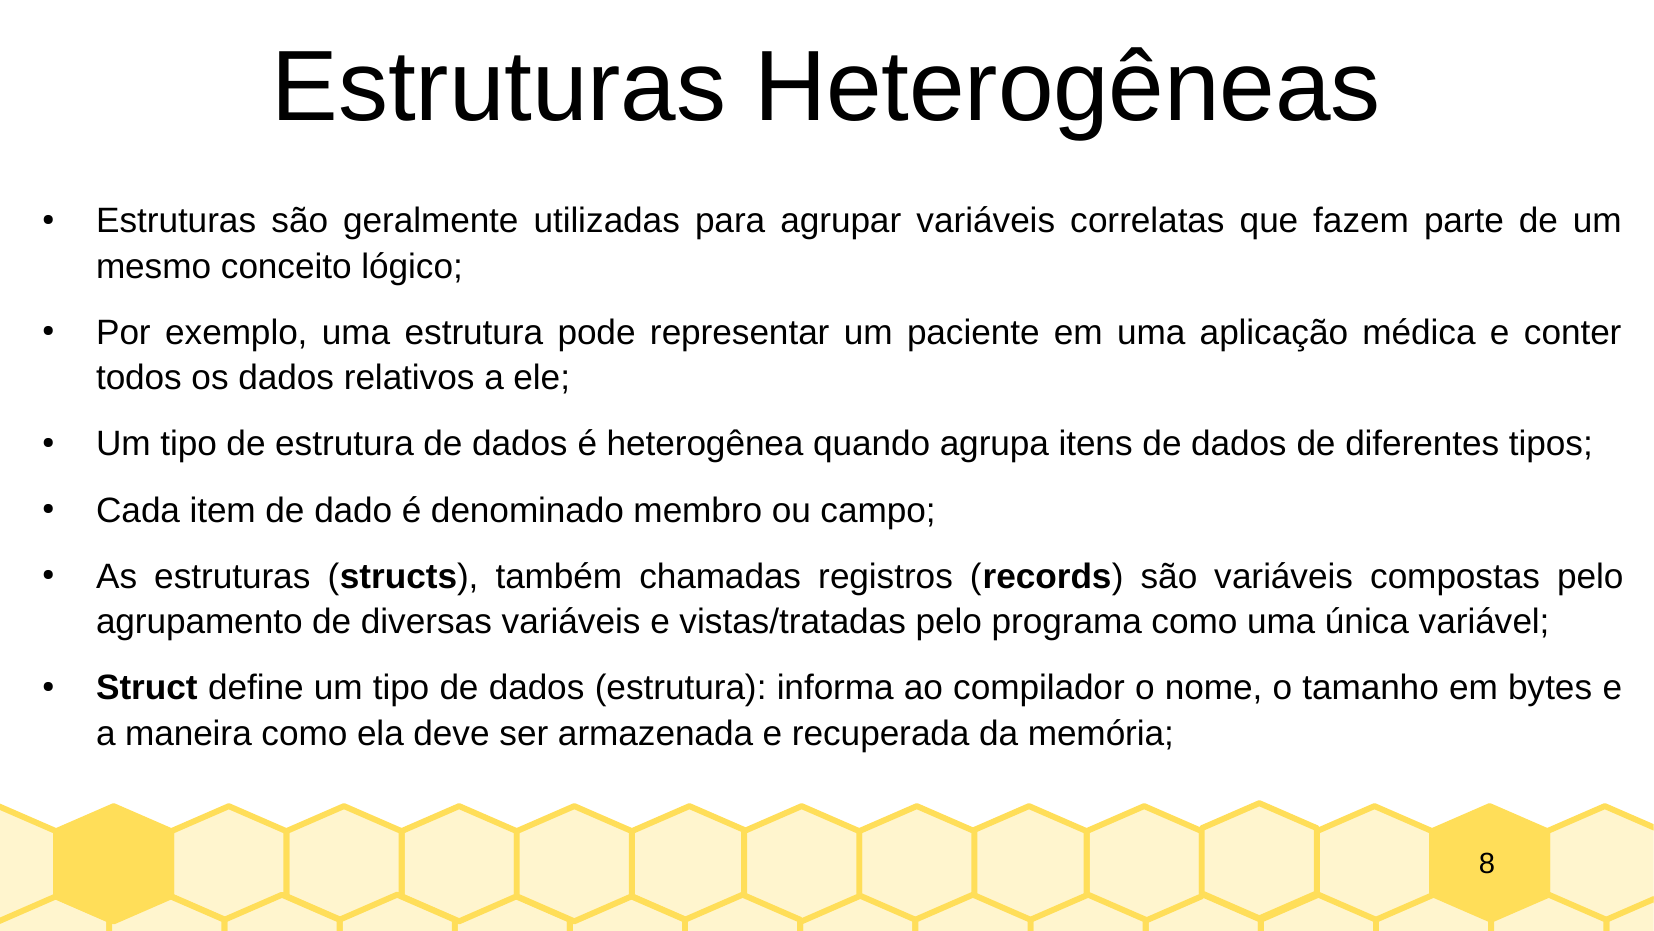

# Estruturas Heterogêneas
Estruturas são geralmente utilizadas para agrupar variáveis correlatas que fazem parte de um mesmo conceito lógico;
Por exemplo, uma estrutura pode representar um paciente em uma aplicação médica e conter todos os dados relativos a ele;
Um tipo de estrutura de dados é heterogênea quando agrupa itens de dados de diferentes tipos;
Cada item de dado é denominado membro ou campo;
As estruturas (structs), também chamadas registros (records) são variáveis compostas pelo agrupamento de diversas variáveis e vistas/tratadas pelo programa como uma única variável;
Struct define um tipo de dados (estrutura): informa ao compilador o nome, o tamanho em bytes e a maneira como ela deve ser armazenada e recuperada da memória;